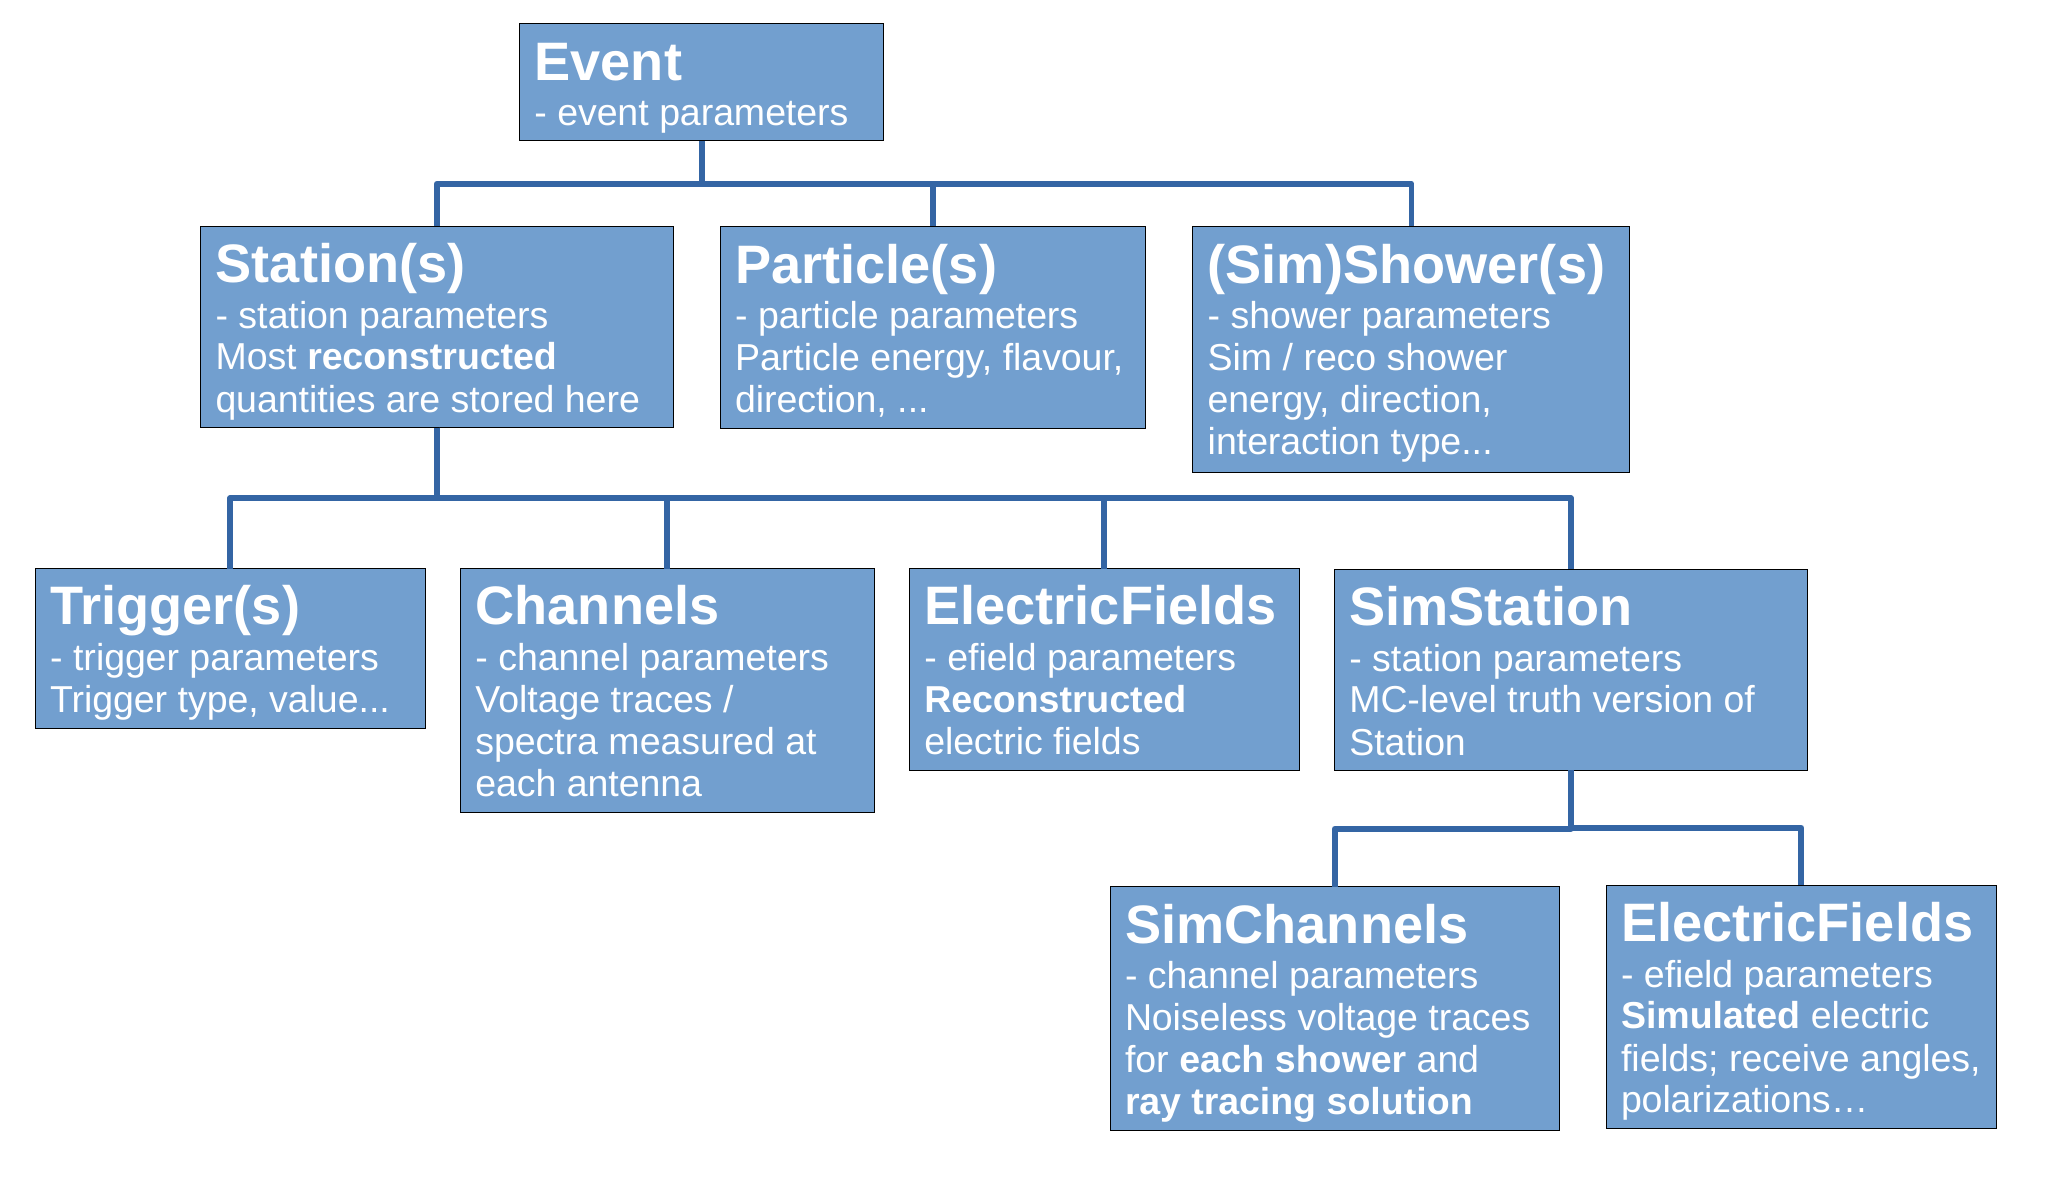

Event
- event parameters
Station(s)
- station parameters
Most reconstructed quantities are stored here
Particle(s)
- particle parameters
Particle energy, flavour, direction, ...
(Sim)Shower(s)
- shower parameters
Sim / reco shower energy, direction, interaction type...
Trigger(s)
- trigger parameters
Trigger type, value...
Channels
- channel parameters
Voltage traces / spectra measured at each antenna
ElectricFields
- efield parameters
Reconstructed electric fields
SimStation
- station parameters
MC-level truth version of Station
ElectricFields
- efield parameters
Simulated electric fields; receive angles, polarizations…
SimChannels
- channel parameters
Noiseless voltage traces for each shower and ray tracing solution